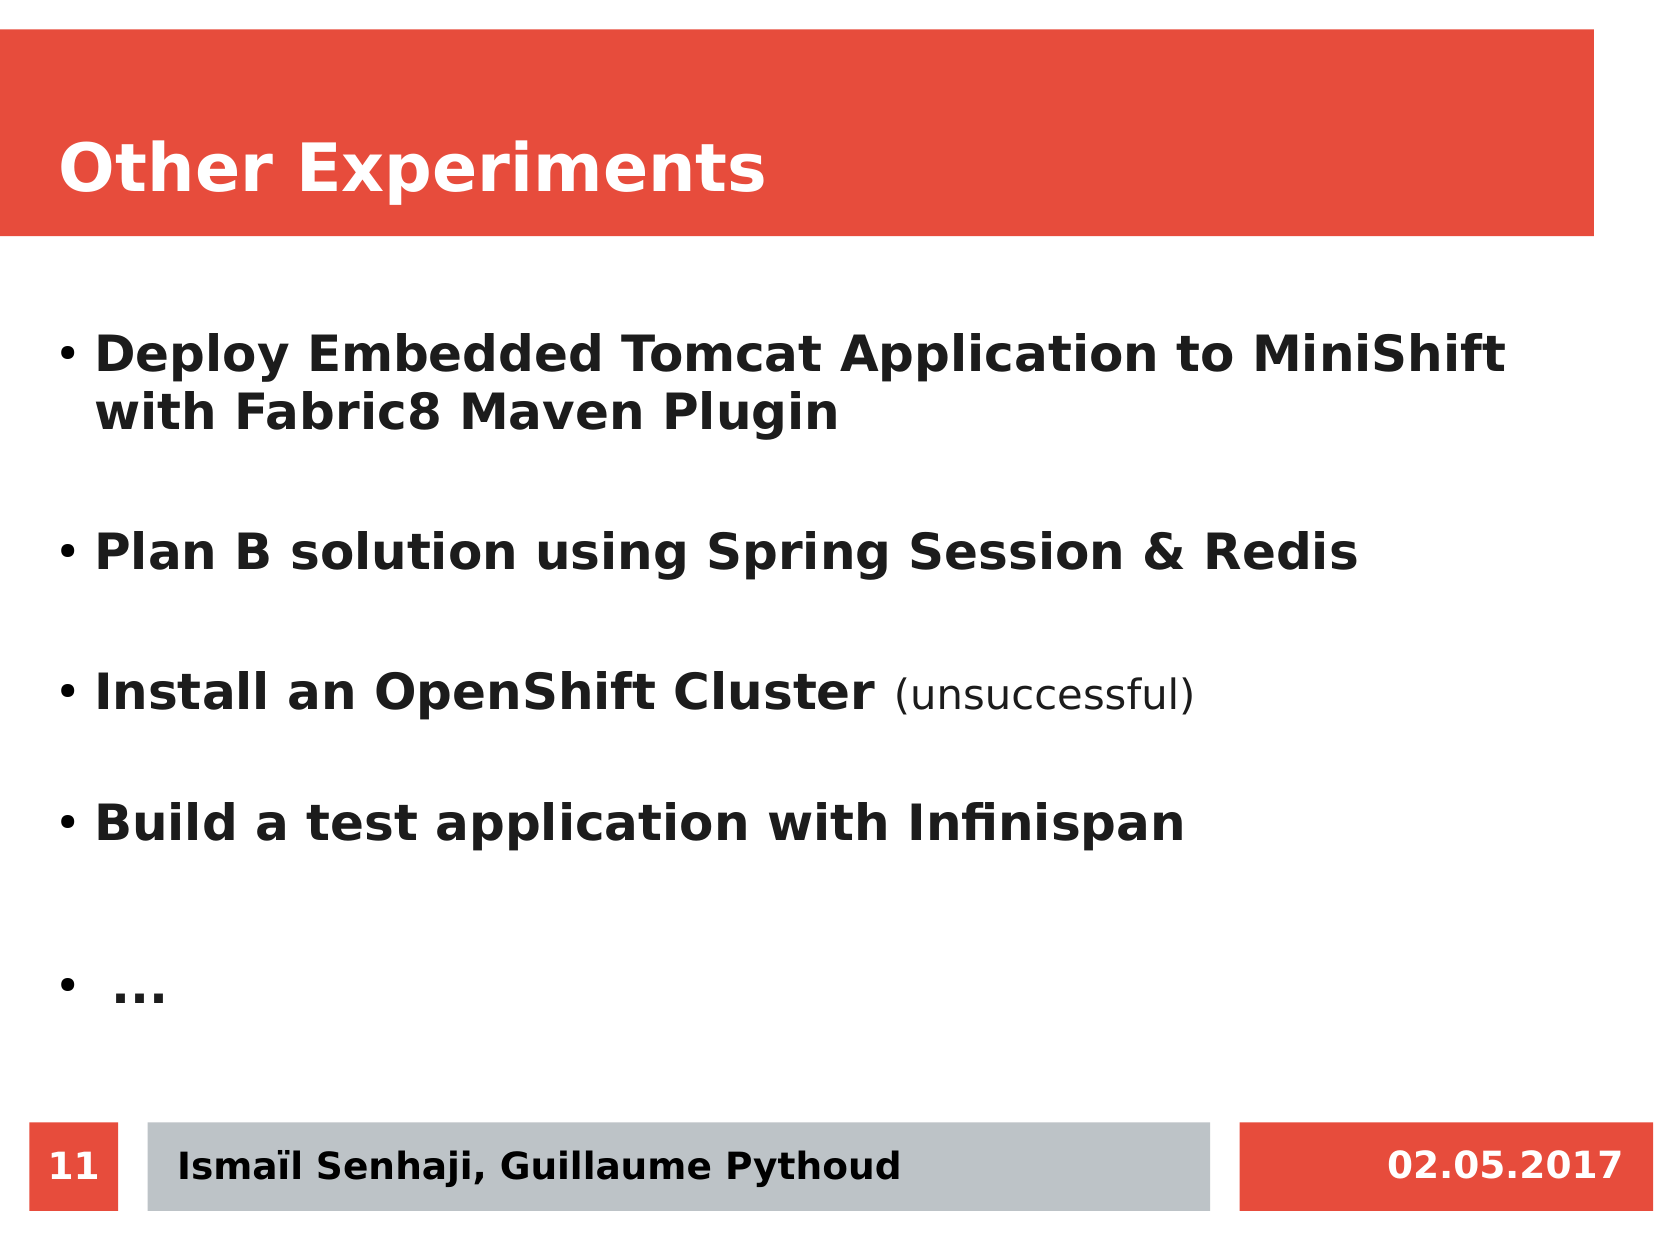

# Other Experiments
Deploy Embedded Tomcat Application to MiniShift with Fabric8 Maven Plugin
Plan B solution using Spring Session & Redis
Install an OpenShift Cluster (unsuccessful)
Build a test application with Infinispan
 ...
11
Ismaïl Senhaji, Guillaume Pythoud
02.05.2017